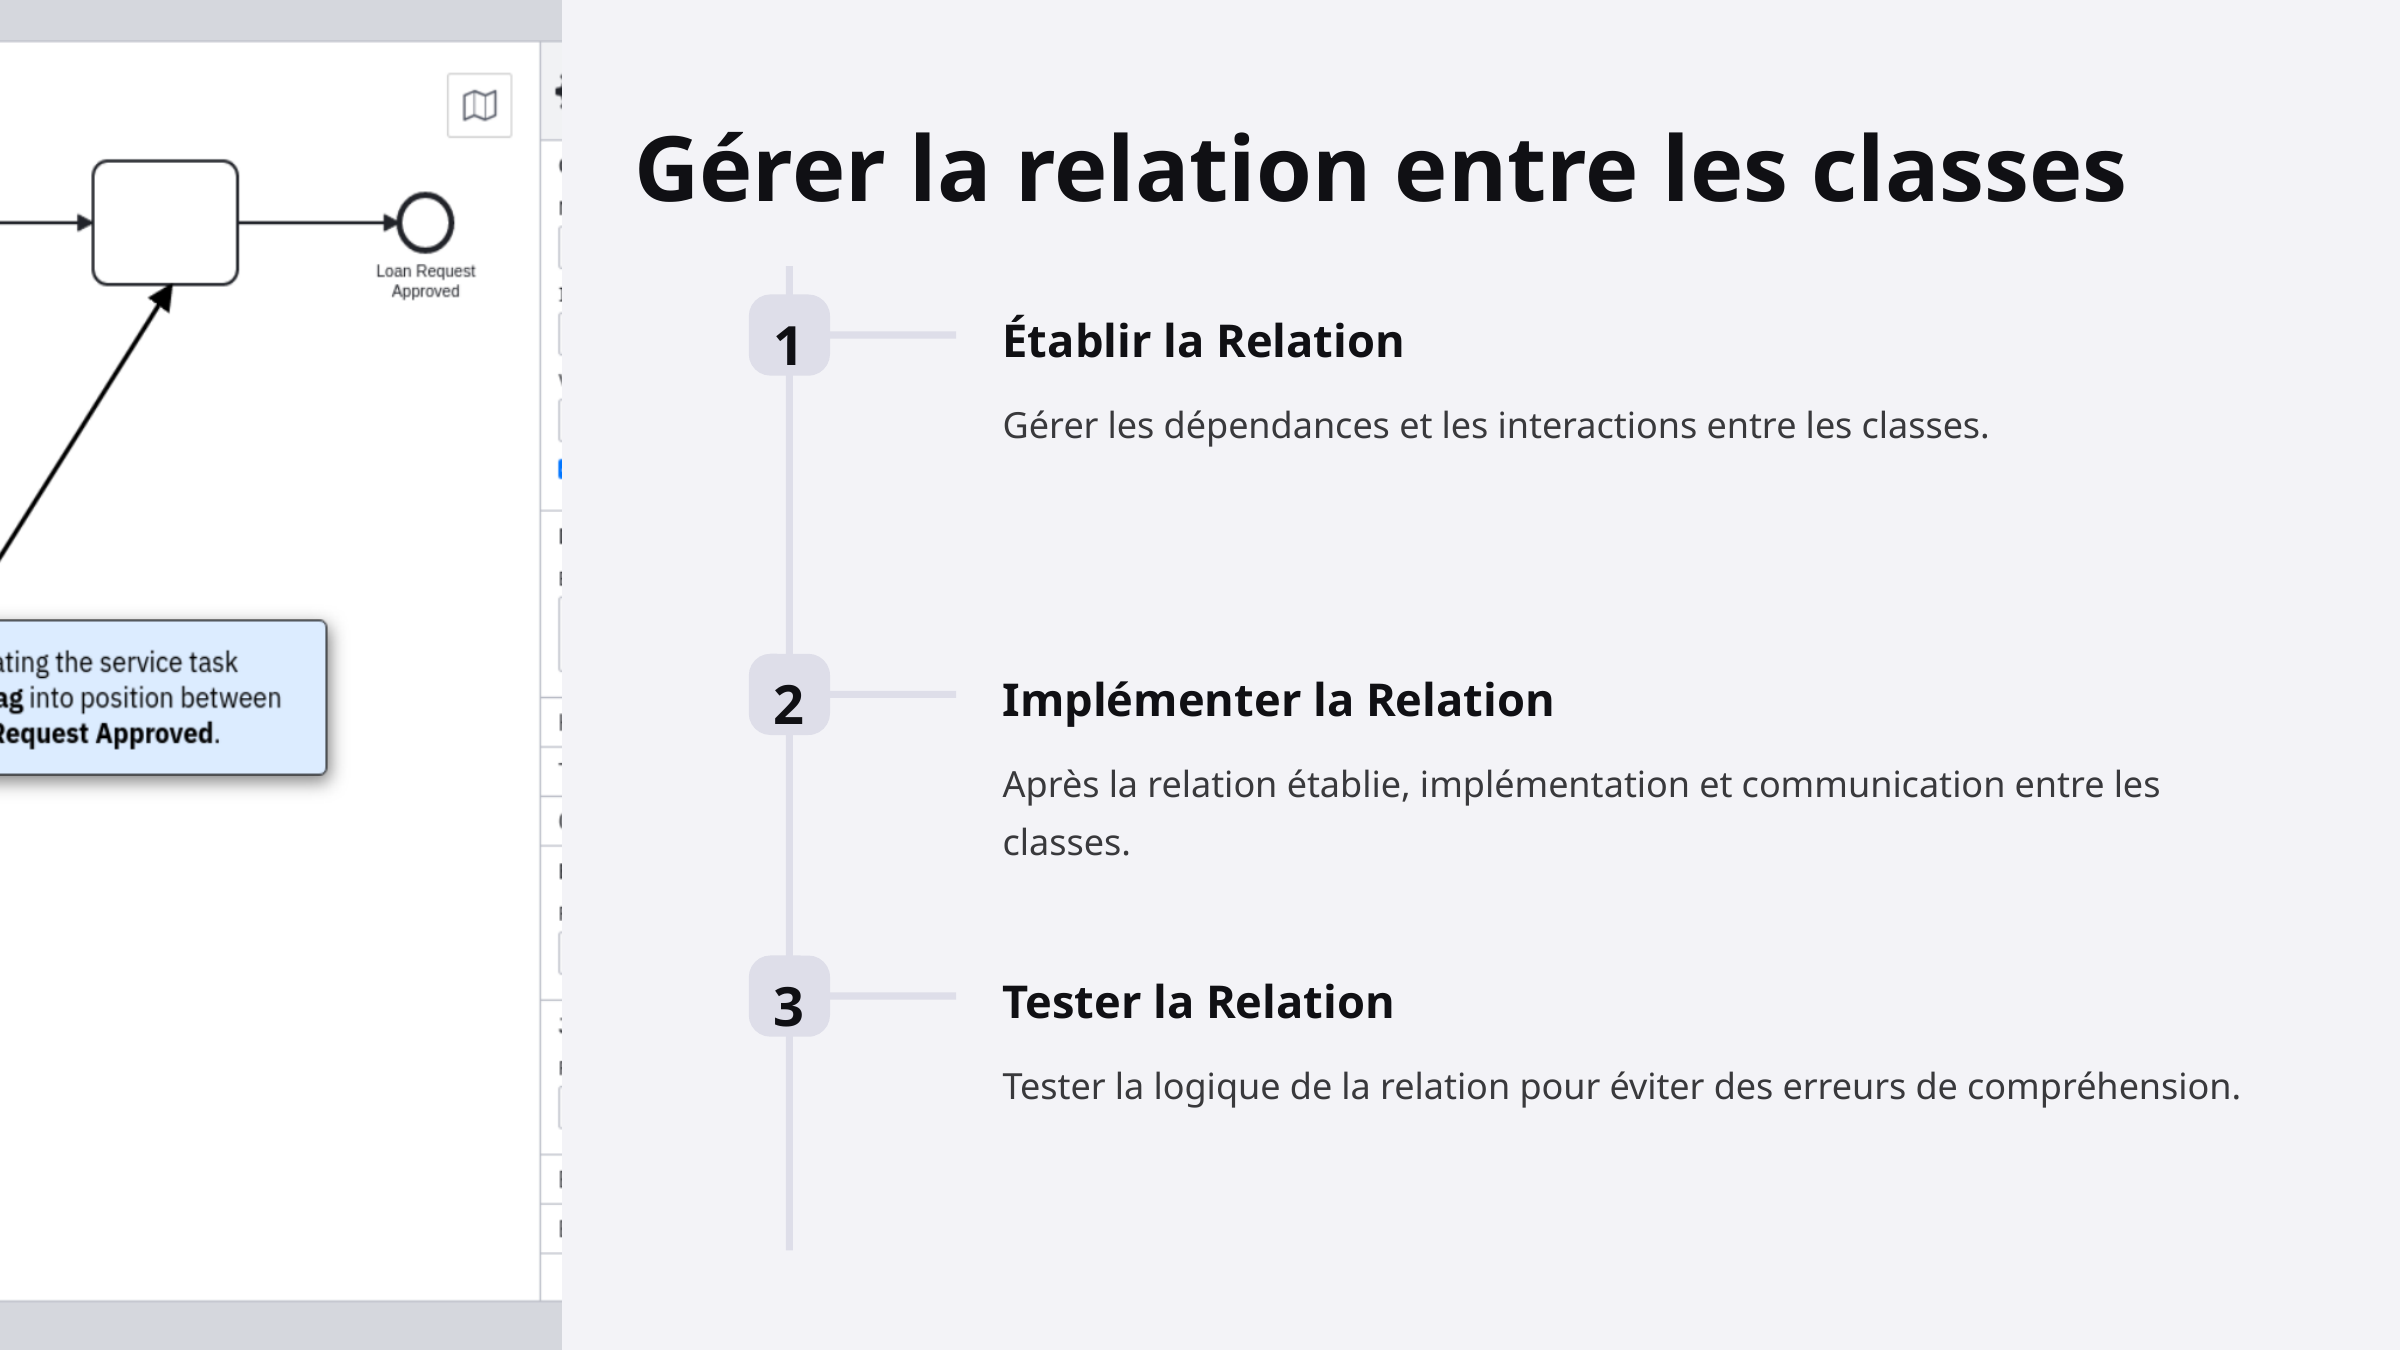

Gérer la relation entre les classes
1
Établir la Relation
Gérer les dépendances et les interactions entre les classes.
2
Implémenter la Relation
Après la relation établie, implémentation et communication entre les classes.
3
Tester la Relation
Tester la logique de la relation pour éviter des erreurs de compréhension.